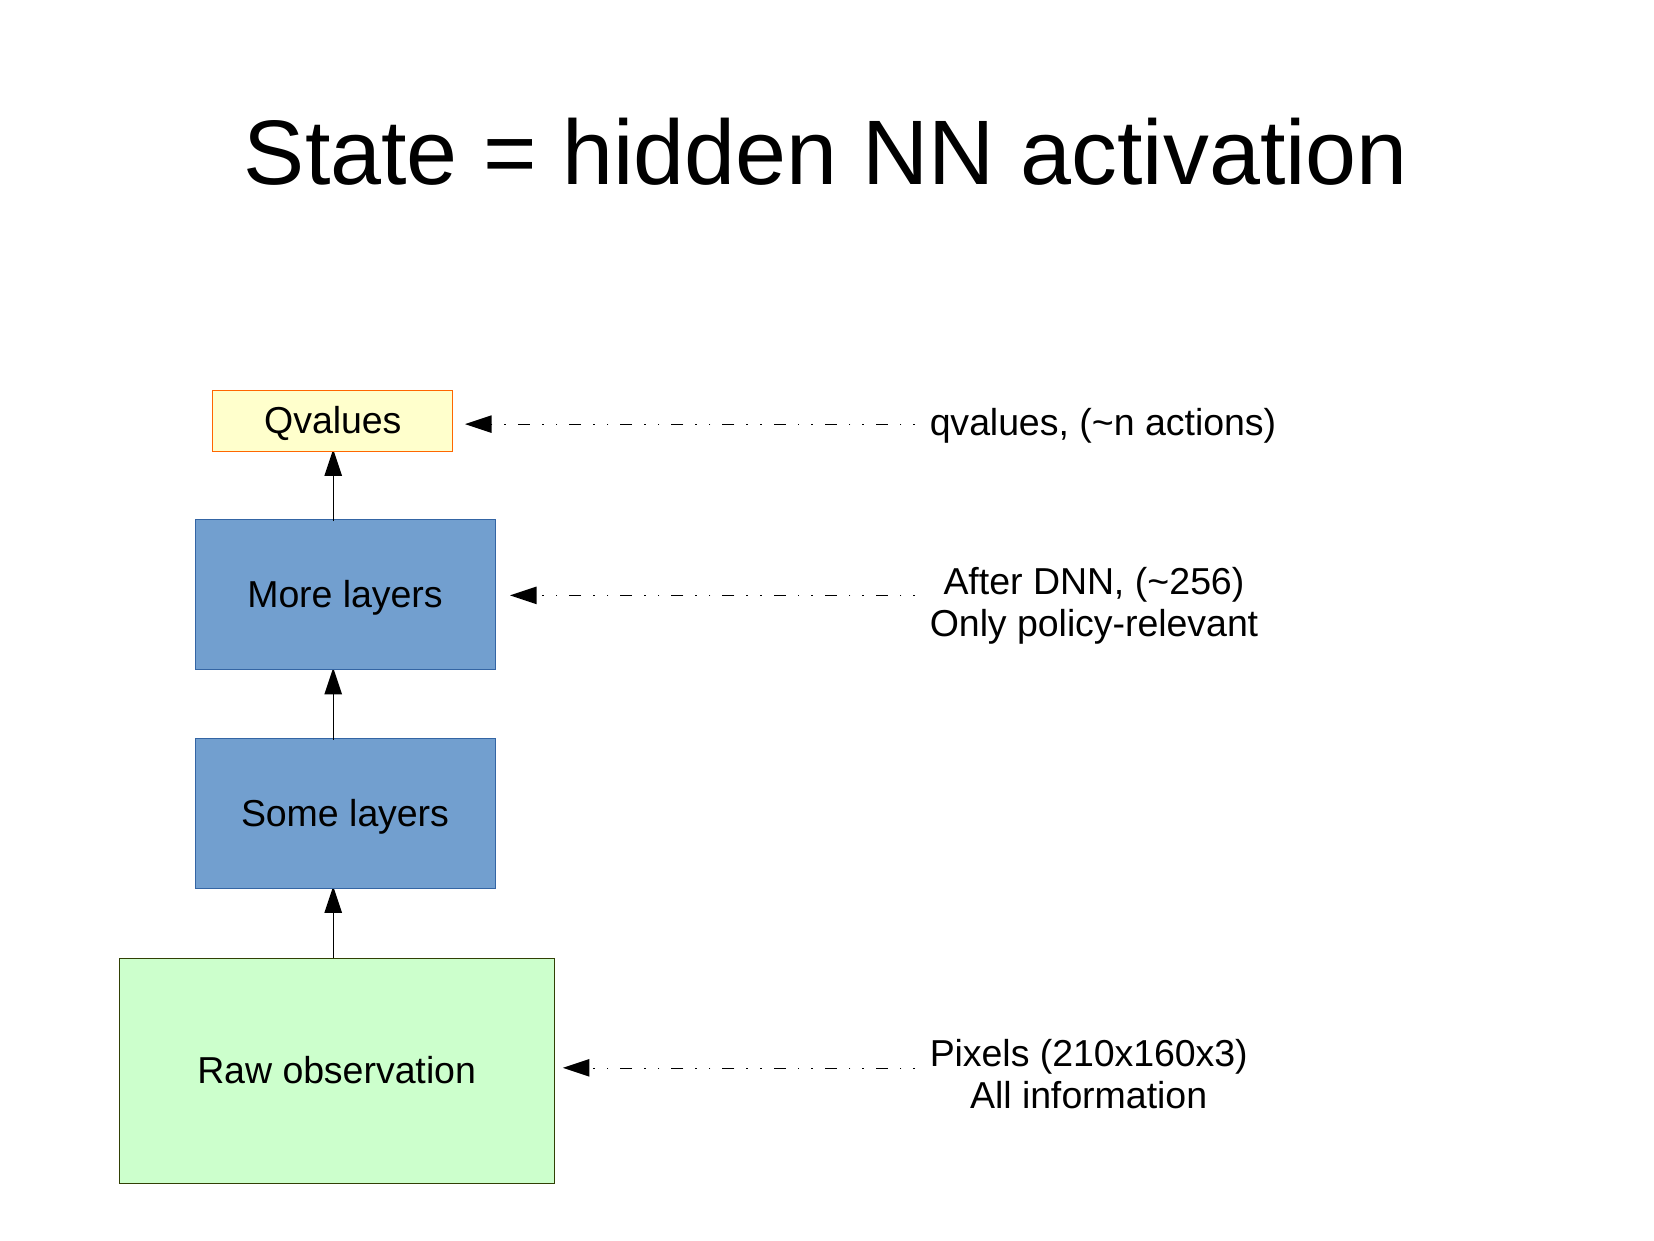

# State = hidden NN activation
Qvalues
qvalues, (~n actions)
More layers
After DNN, (~256)
Only policy-relevant
Some layers
Raw observation
Pixels (210x160x3)
All information